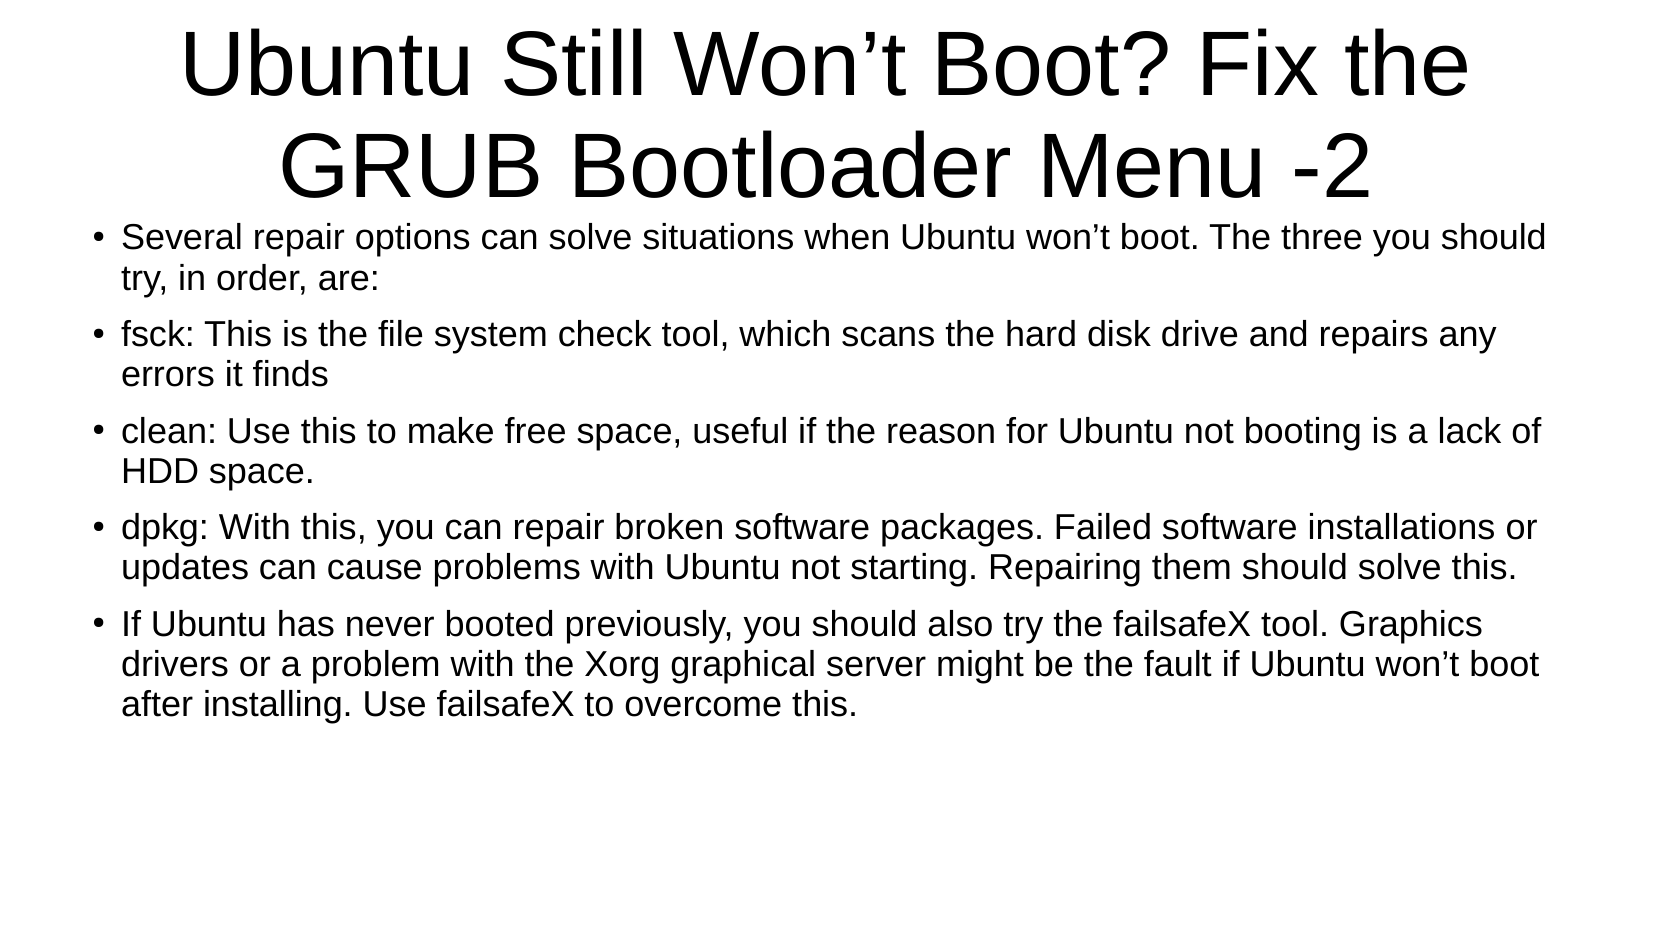

# Ubuntu Still Won’t Boot? Fix the GRUB Bootloader Menu -2
Several repair options can solve situations when Ubuntu won’t boot. The three you should try, in order, are:
fsck: This is the file system check tool, which scans the hard disk drive and repairs any errors it finds
clean: Use this to make free space, useful if the reason for Ubuntu not booting is a lack of HDD space.
dpkg: With this, you can repair broken software packages. Failed software installations or updates can cause problems with Ubuntu not starting. Repairing them should solve this.
If Ubuntu has never booted previously, you should also try the failsafeX tool. Graphics drivers or a problem with the Xorg graphical server might be the fault if Ubuntu won’t boot after installing. Use failsafeX to overcome this.